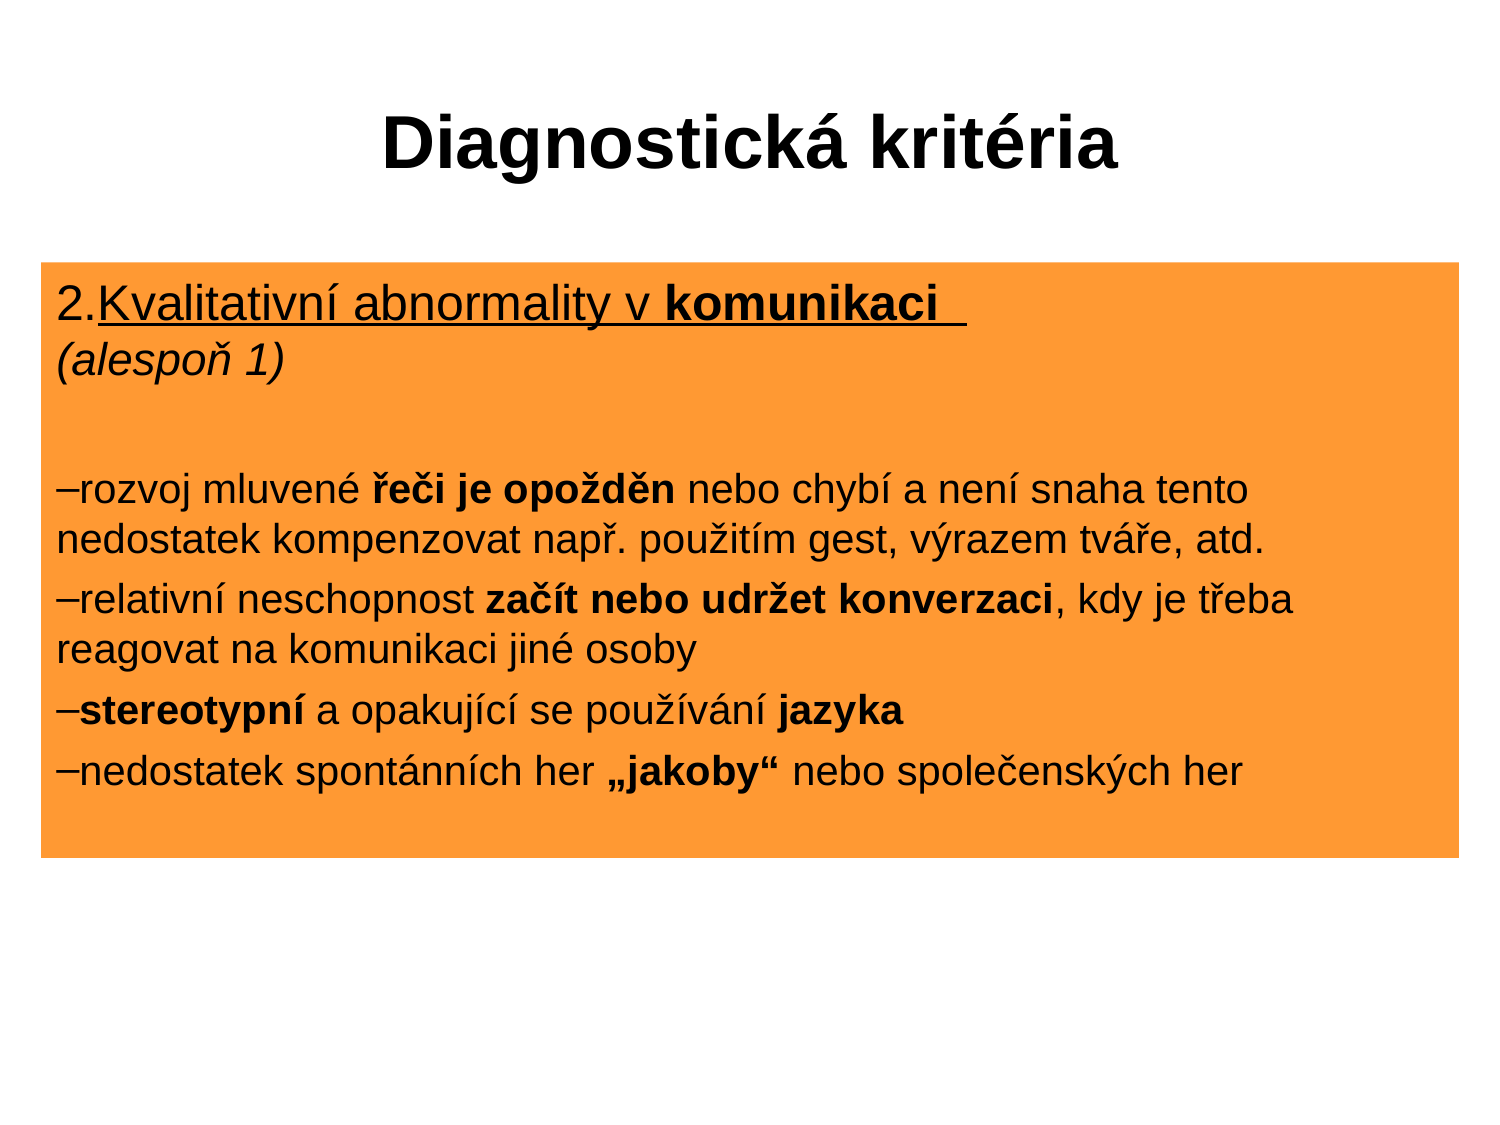

# Diagnostická kritéria
Kvalitativní abnormality v komunikaci
(alespoň 1)
rozvoj mluvené řeči je opožděn nebo chybí a není snaha tento nedostatek kompenzovat např. použitím gest, výrazem tváře, atd.
relativní neschopnost začít nebo udržet konverzaci, kdy je třeba reagovat na komunikaci jiné osoby
stereotypní a opakující se používání jazyka
nedostatek spontánních her „jakoby“ nebo společenských her